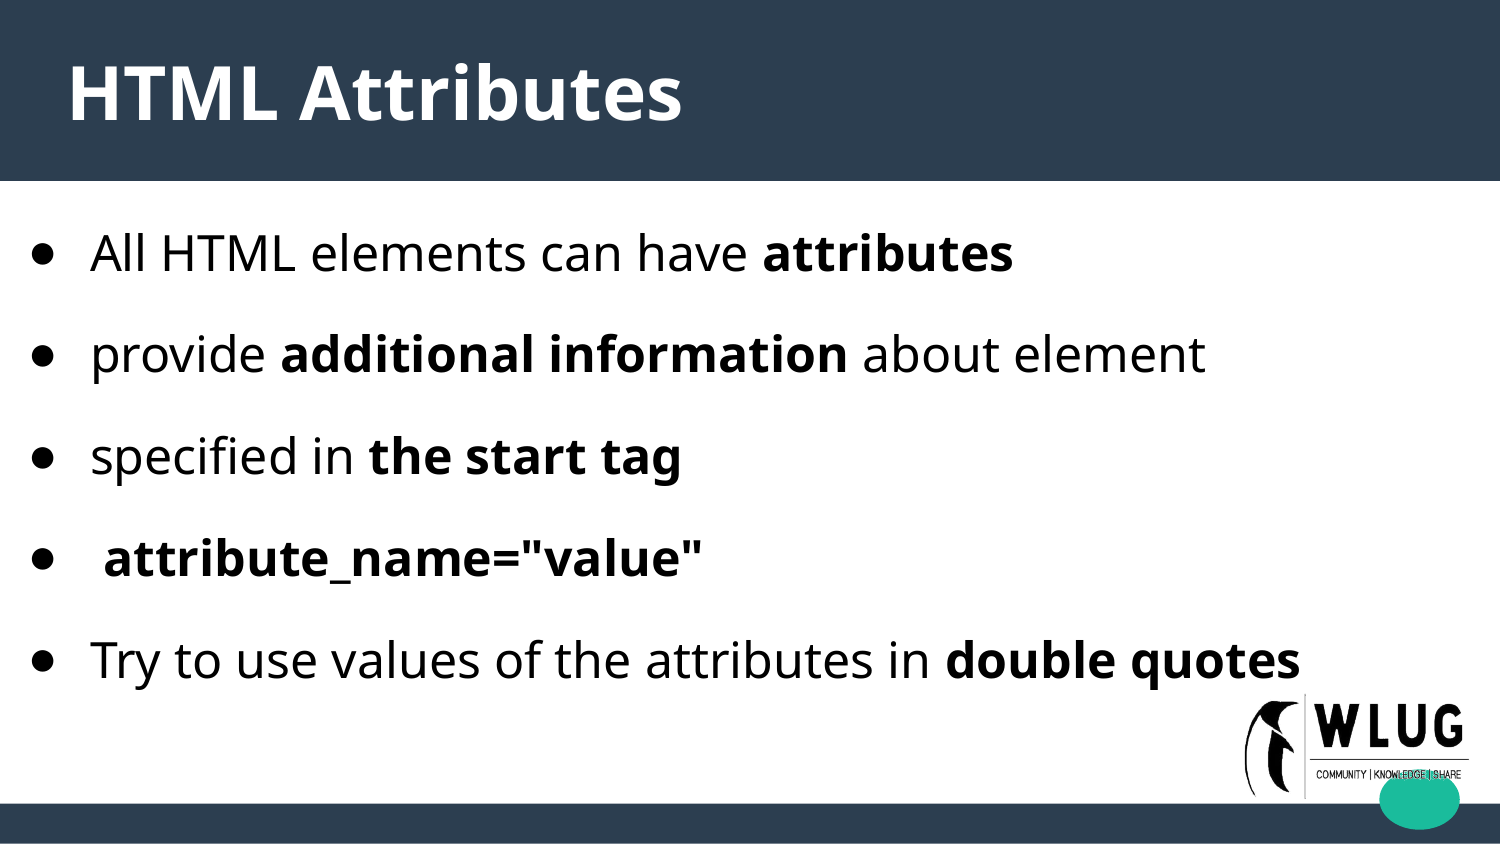

# HTML Attributes
All HTML elements can have attributes
provide additional information about element
specified in the start tag
 attribute_name="value"
Try to use values of the attributes in double quotes